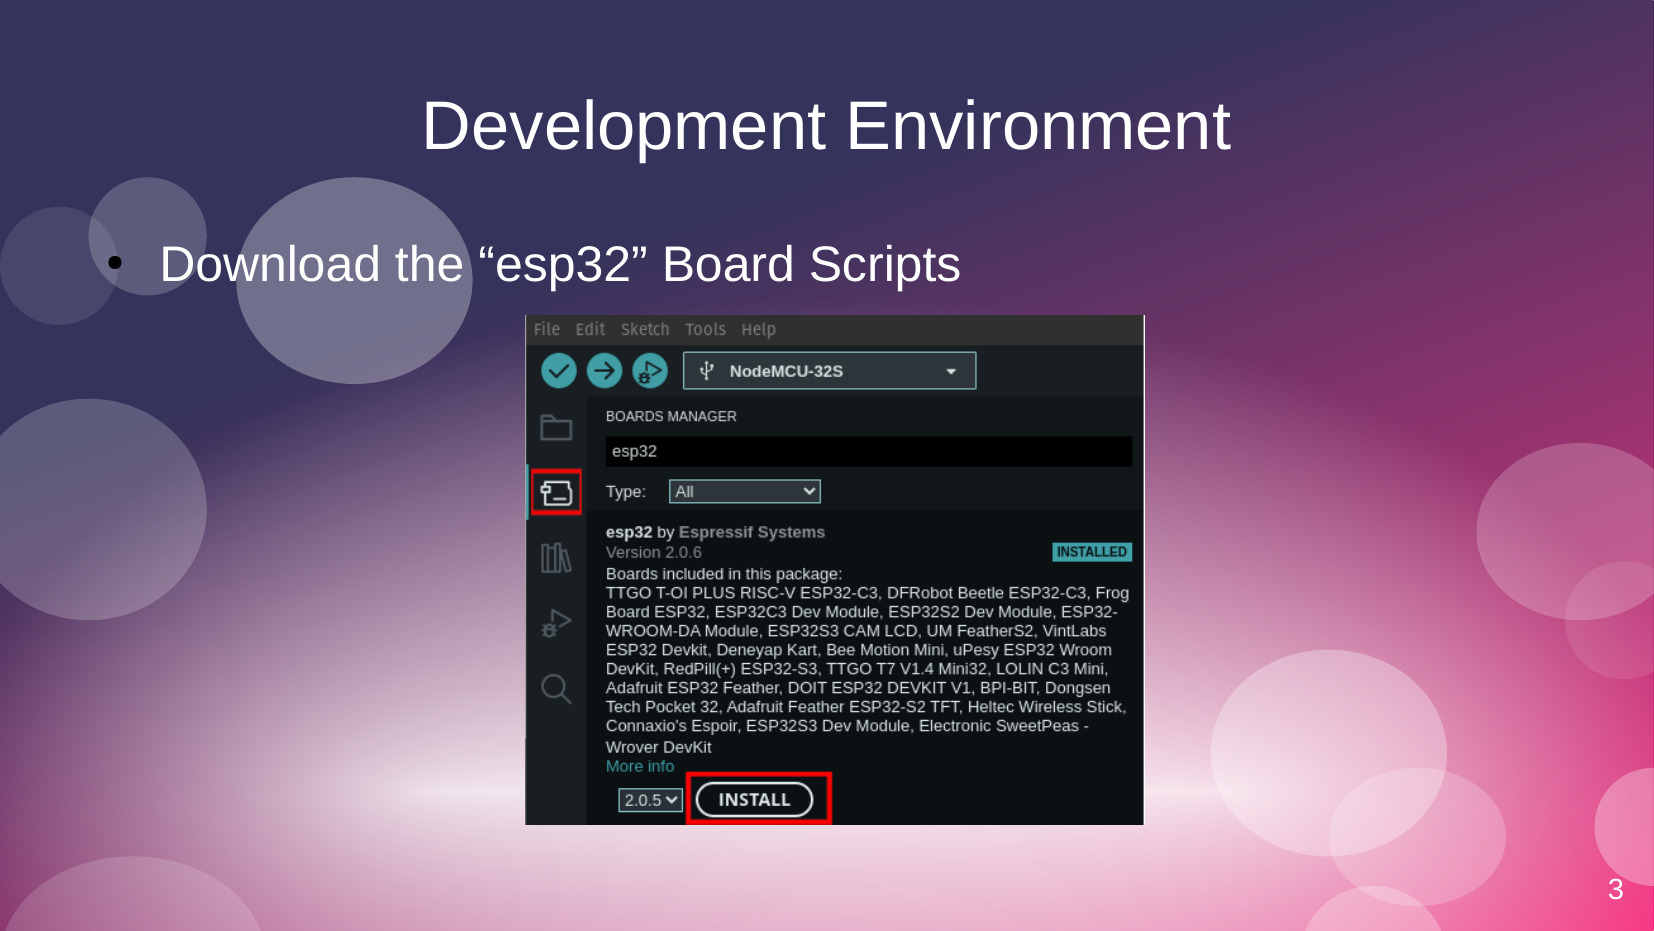

# Development Environment
Download the “esp32” Board Scripts